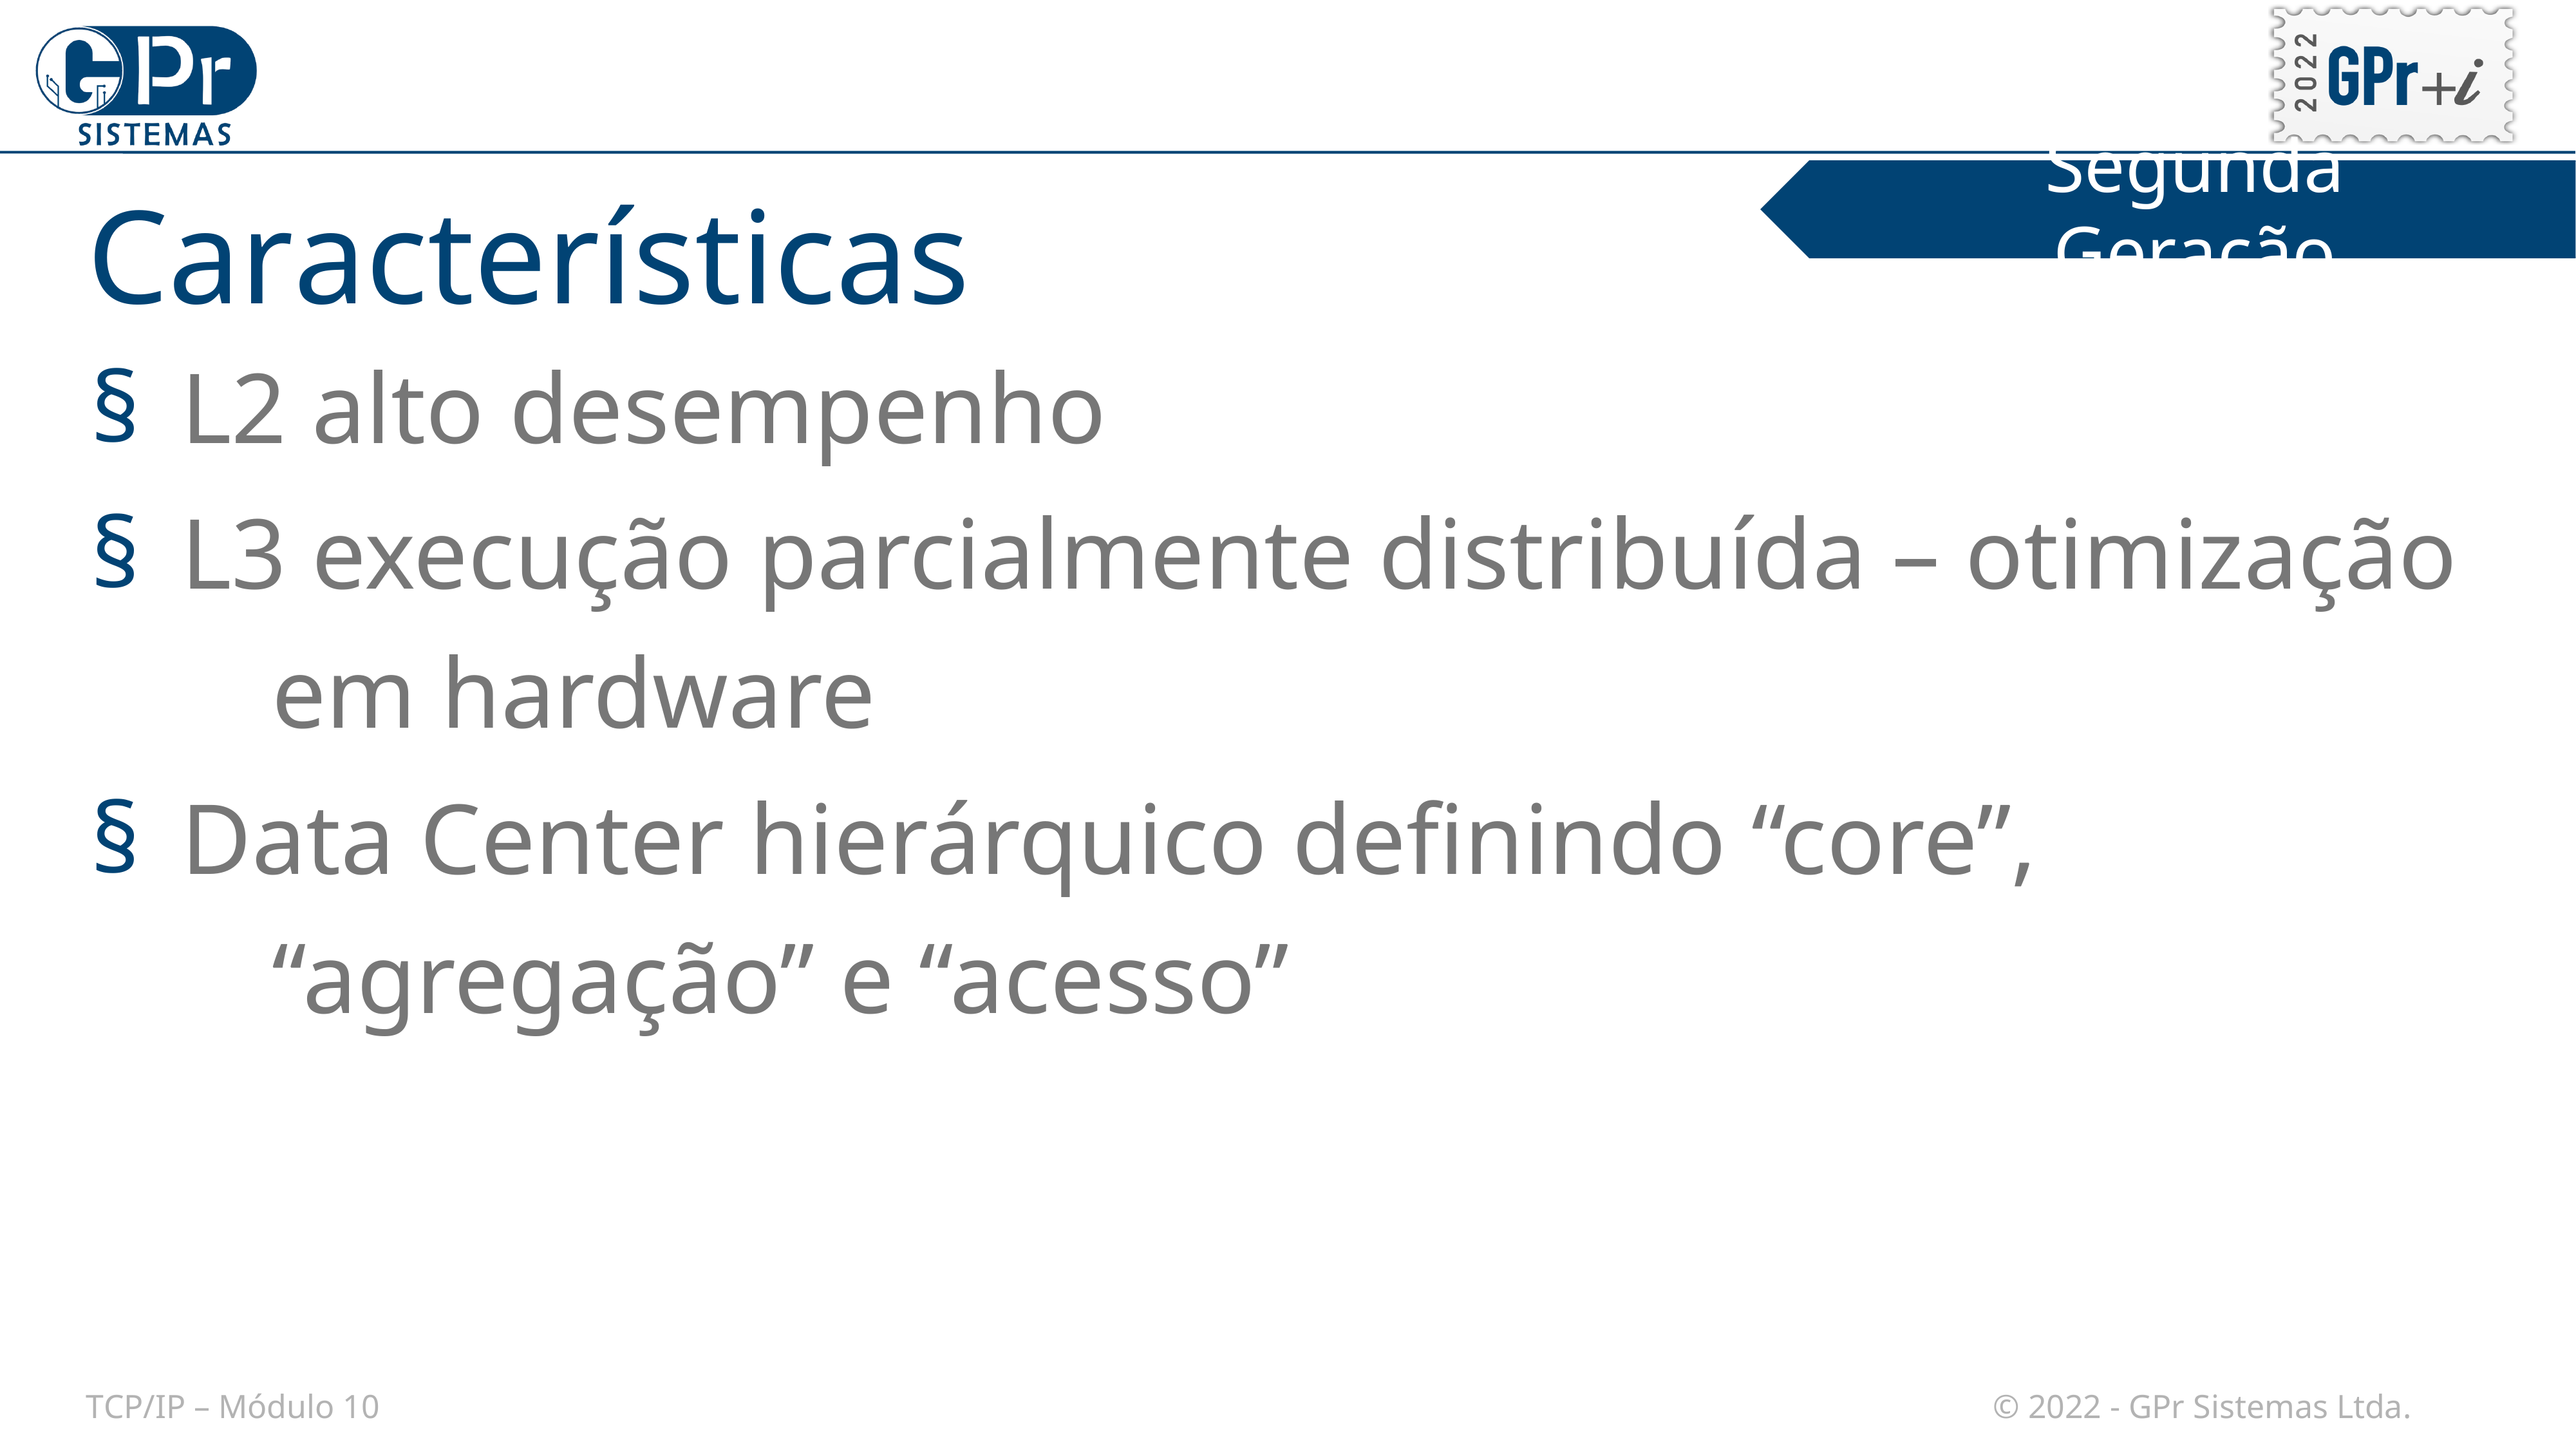

Segunda Geração
Características
# L2 alto desempenho
L3 execução parcialmente distribuída – otimização em hardware
Data Center hierárquico definindo “core”, “agregação” e “acesso”